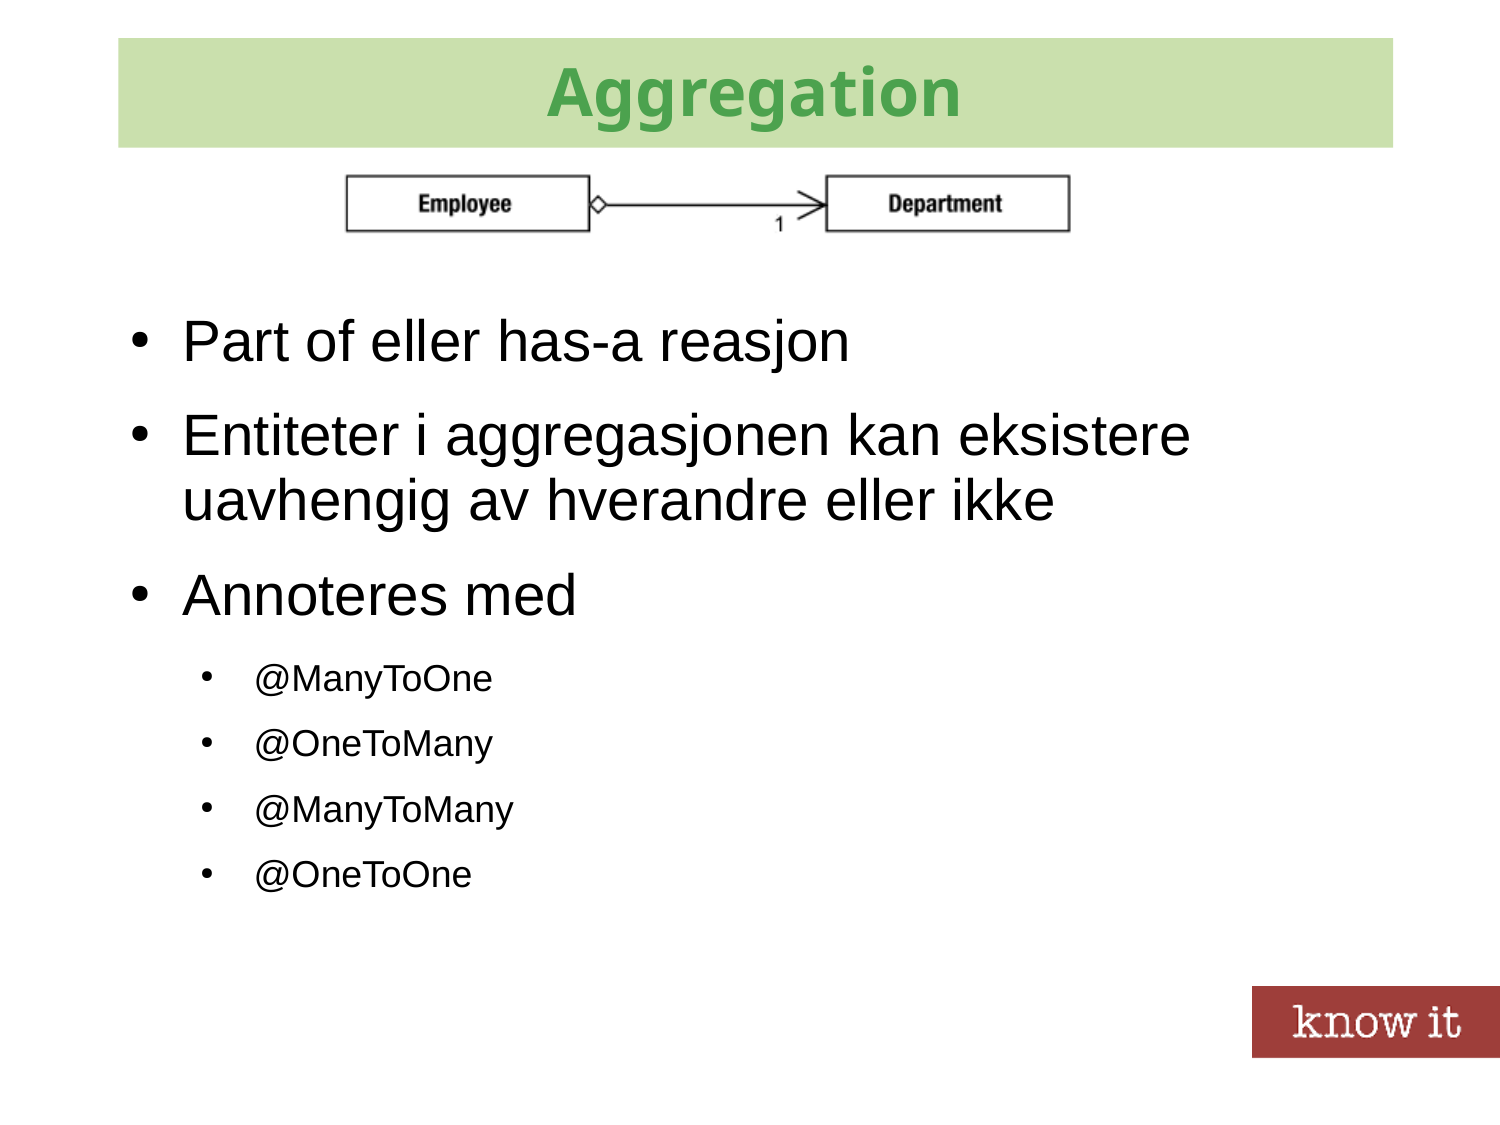

Aggregation
# Part of eller has-a reasjon
Entiteter i aggregasjonen kan eksistere uavhengig av hverandre eller ikke
Annoteres med
@ManyToOne
@OneToMany
@ManyToMany
@OneToOne